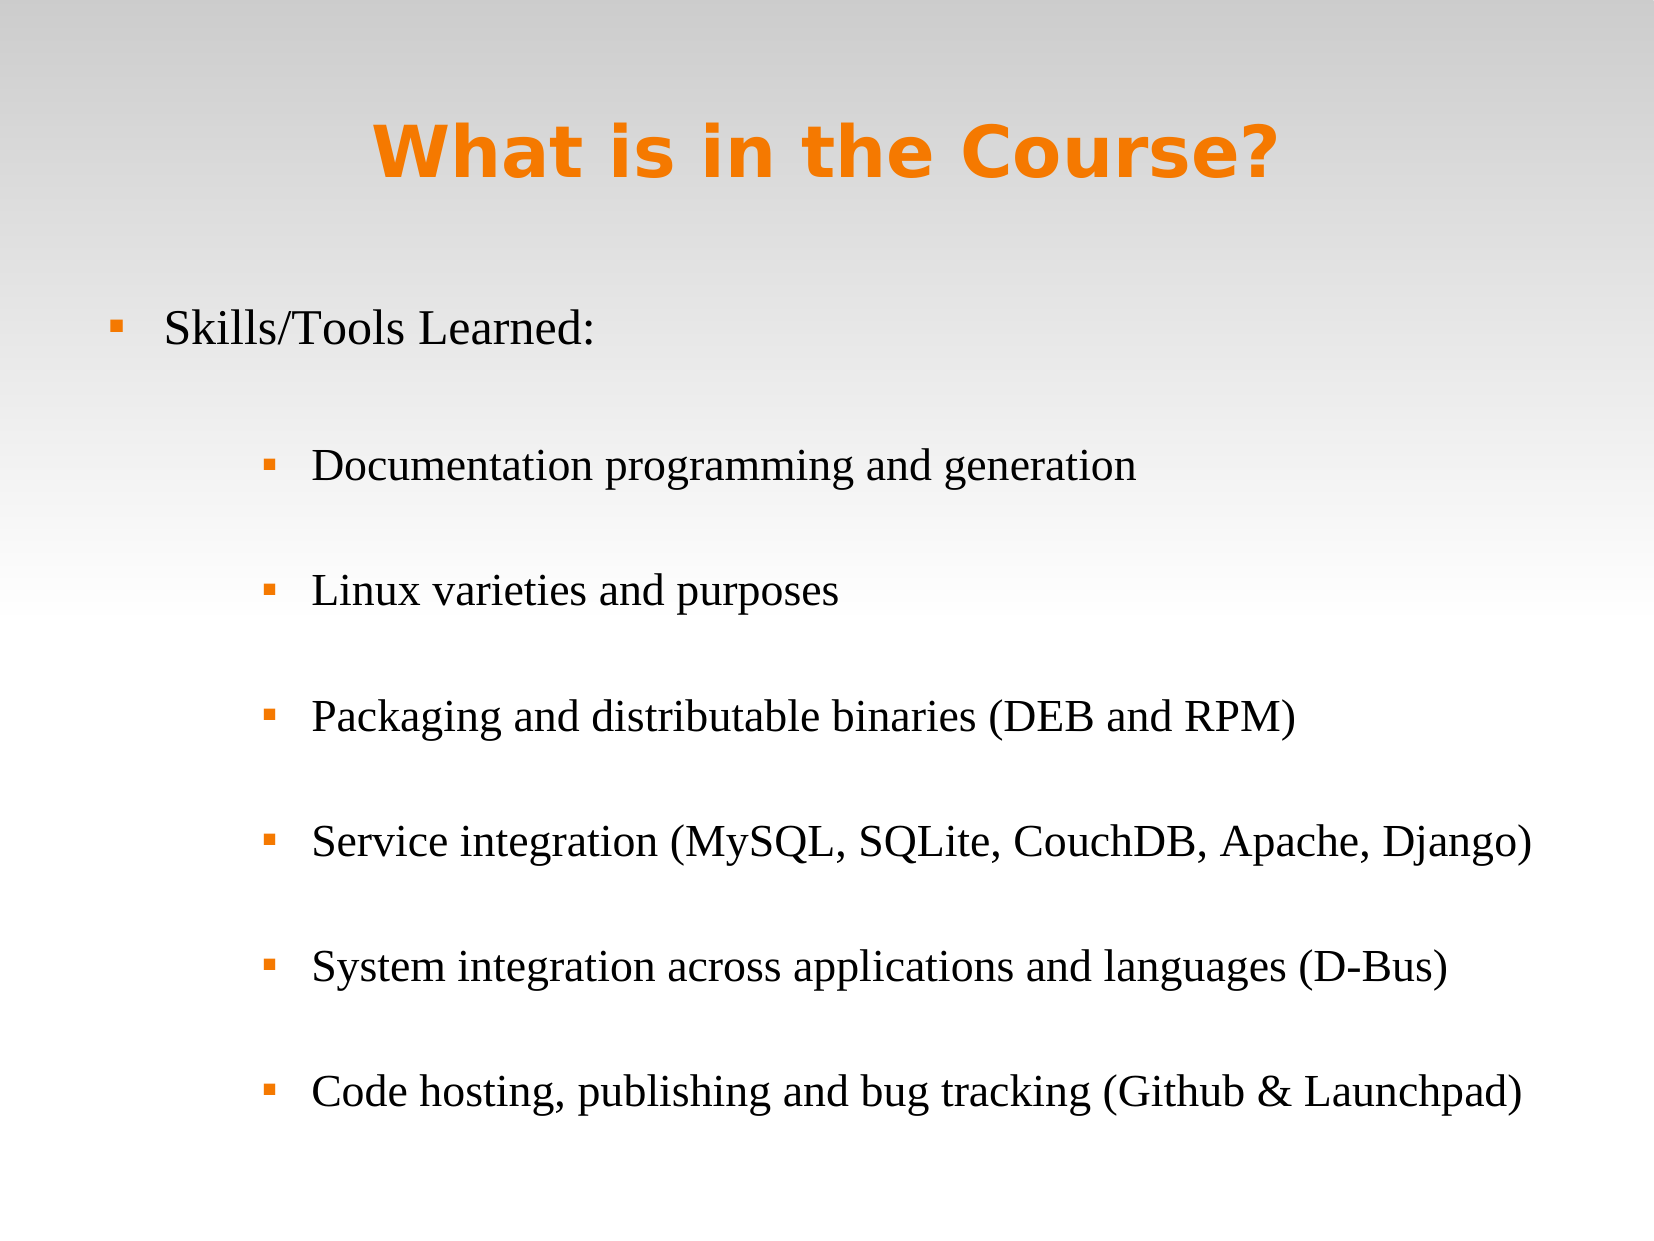

# What is in the Course?
Skills/Tools Learned:
Documentation programming and generation
Linux varieties and purposes
Packaging and distributable binaries (DEB and RPM)
Service integration (MySQL, SQLite, CouchDB, Apache, Django)
System integration across applications and languages (D-Bus)
Code hosting, publishing and bug tracking (Github & Launchpad)